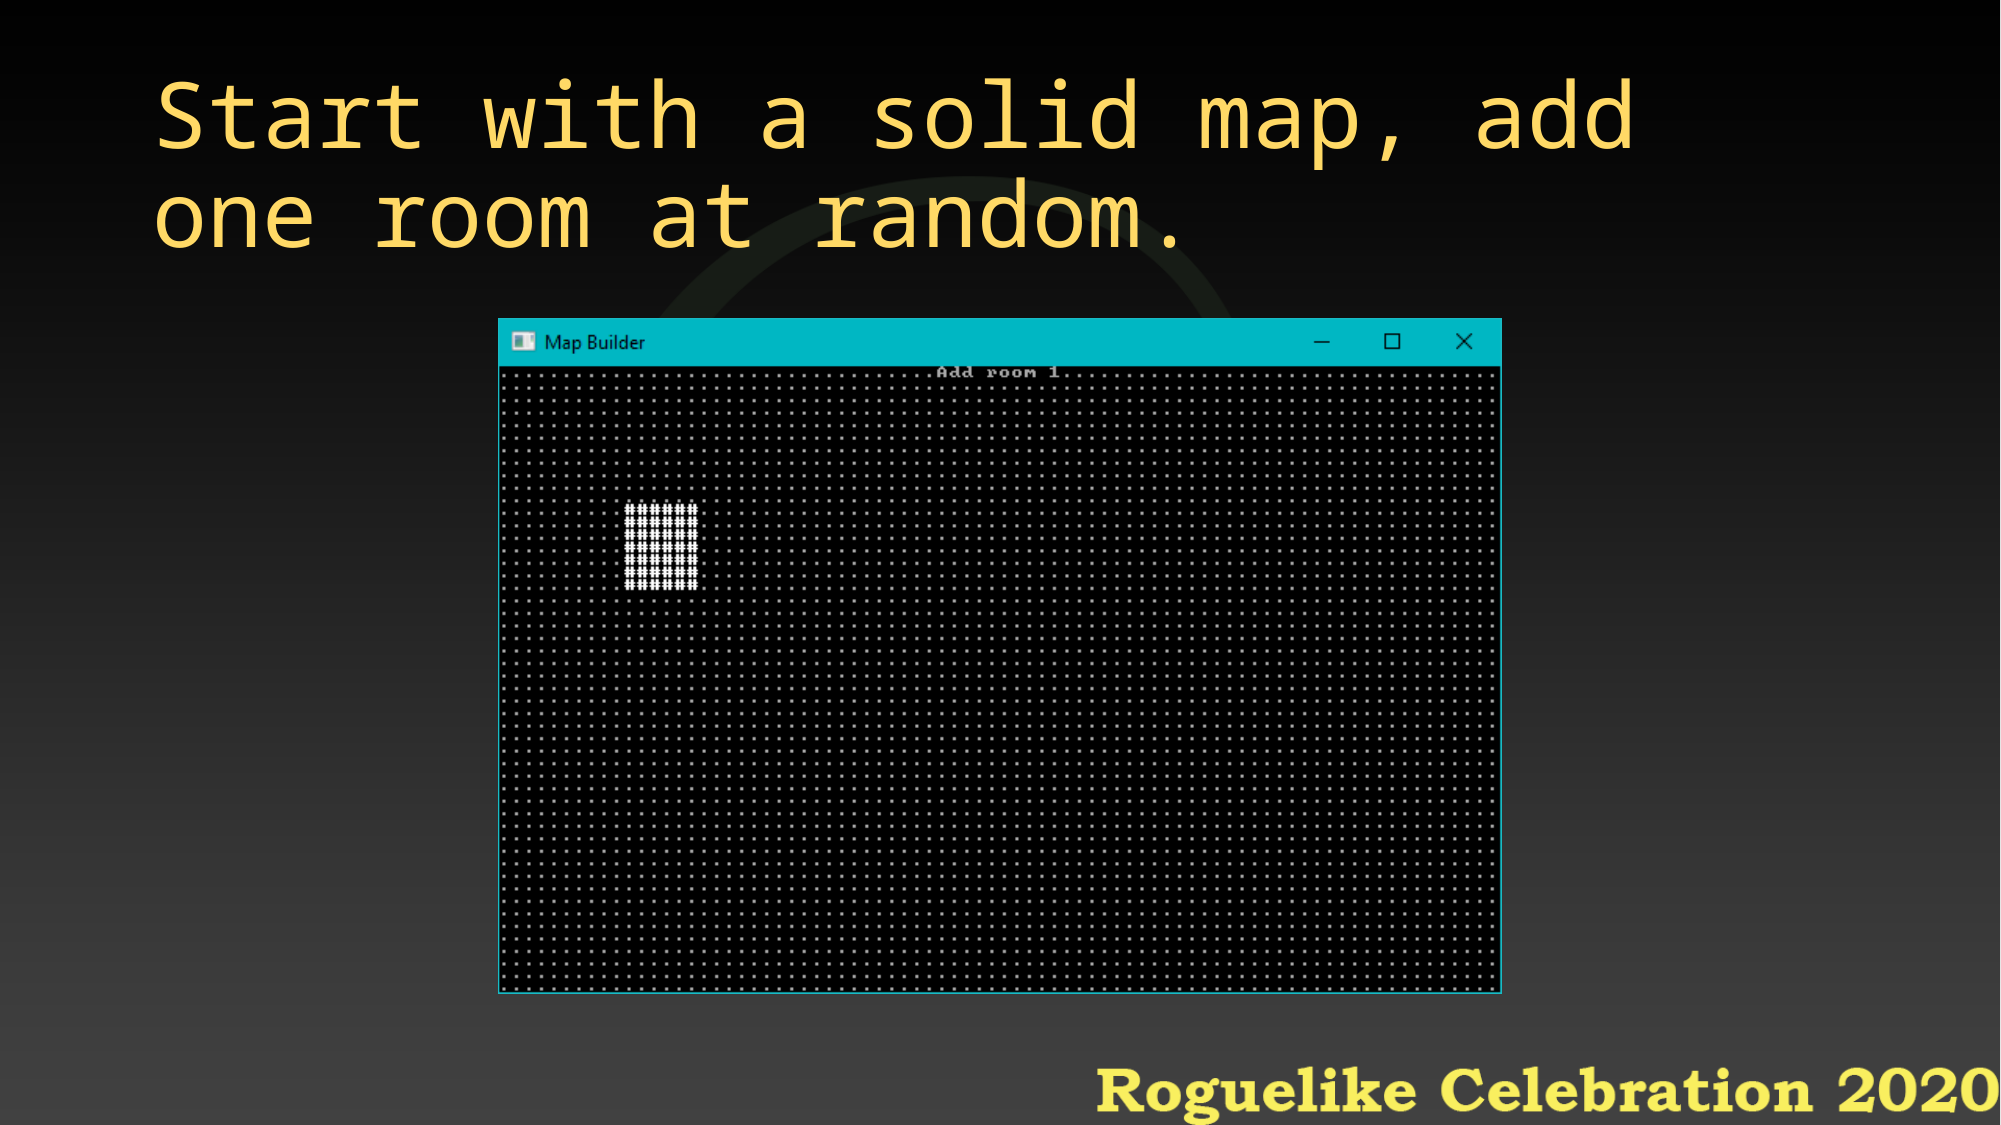

# Start with a solid map, add one room at random.